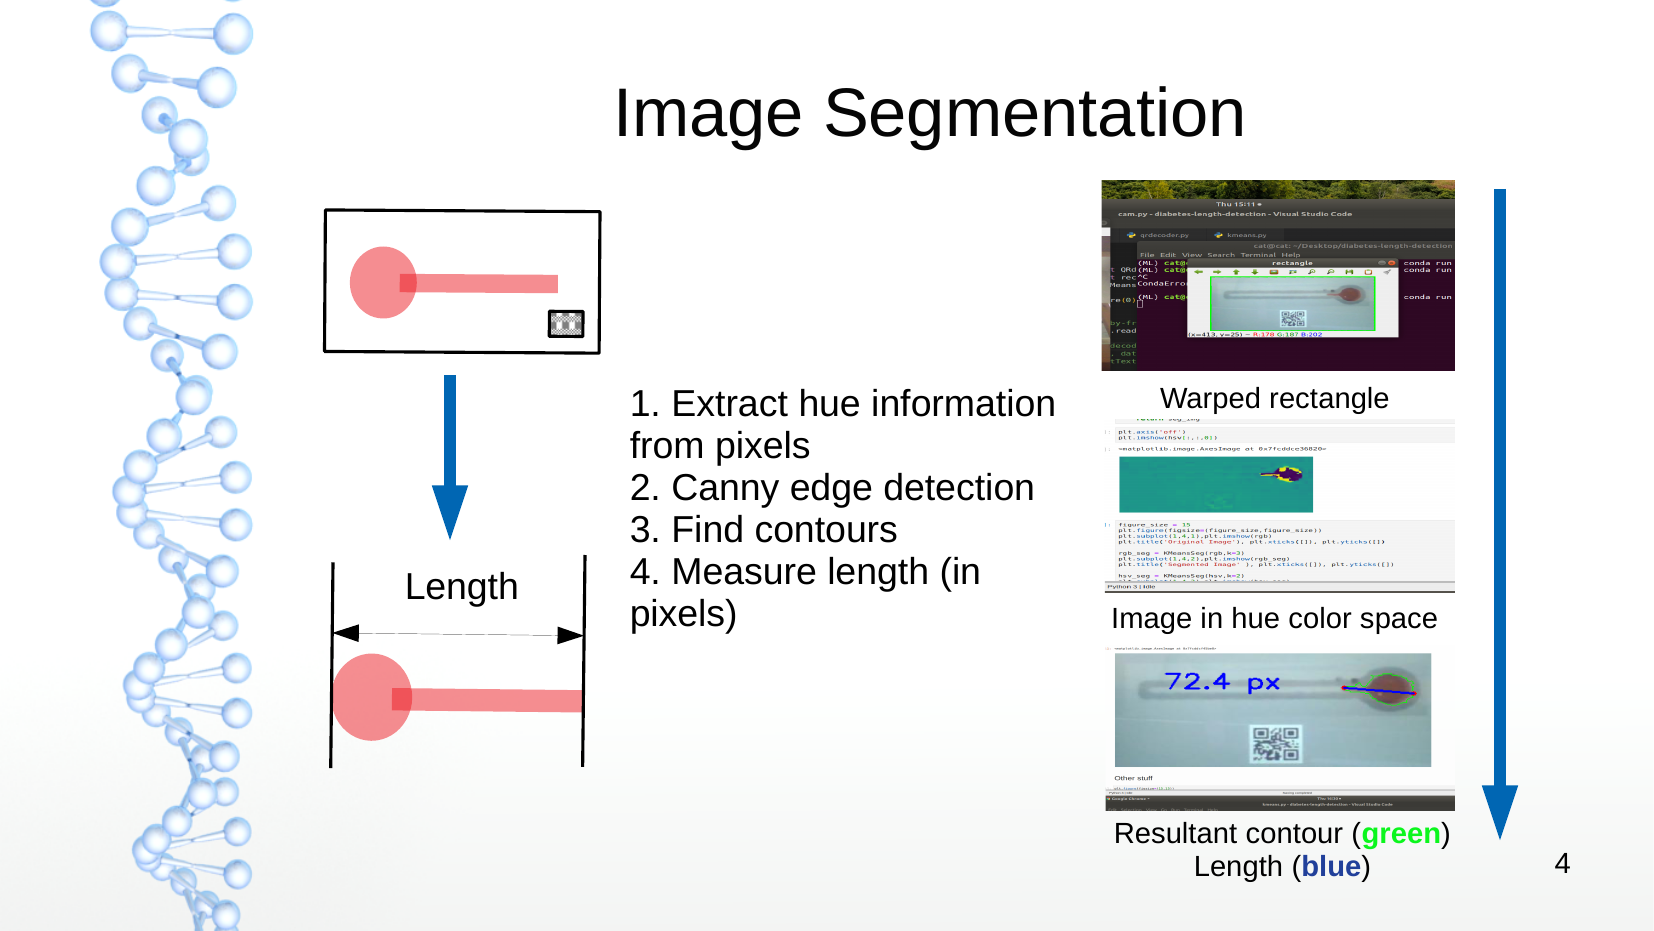

# Image Segmentation
1. Extract hue information from pixels
2. Canny edge detection
3. Find contours
4. Measure length (in pixels)
Warped rectangle
Length
Image in hue color space
Resultant contour (green)
Length (blue)
4